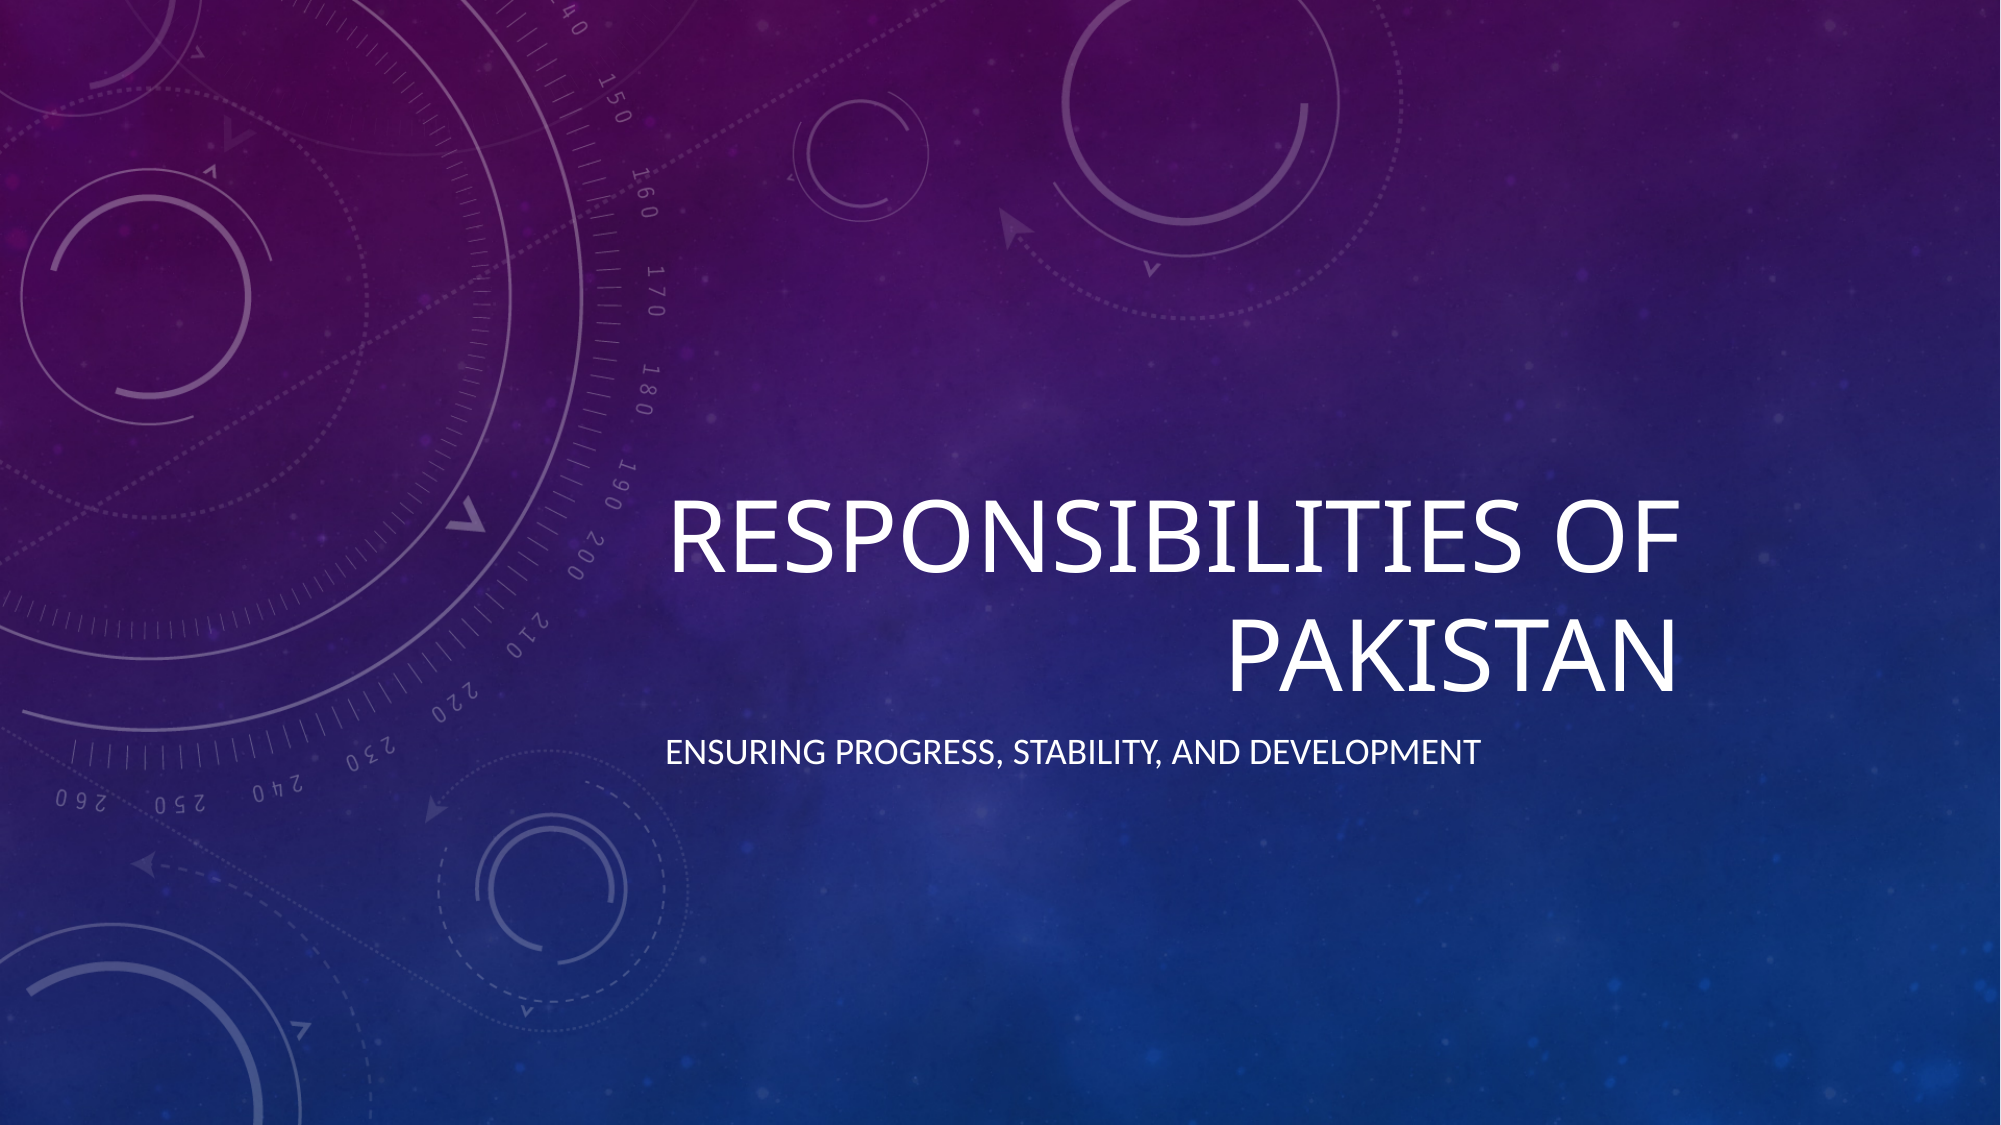

# Responsibilities of Pakistan
Ensuring progress, stability, and development